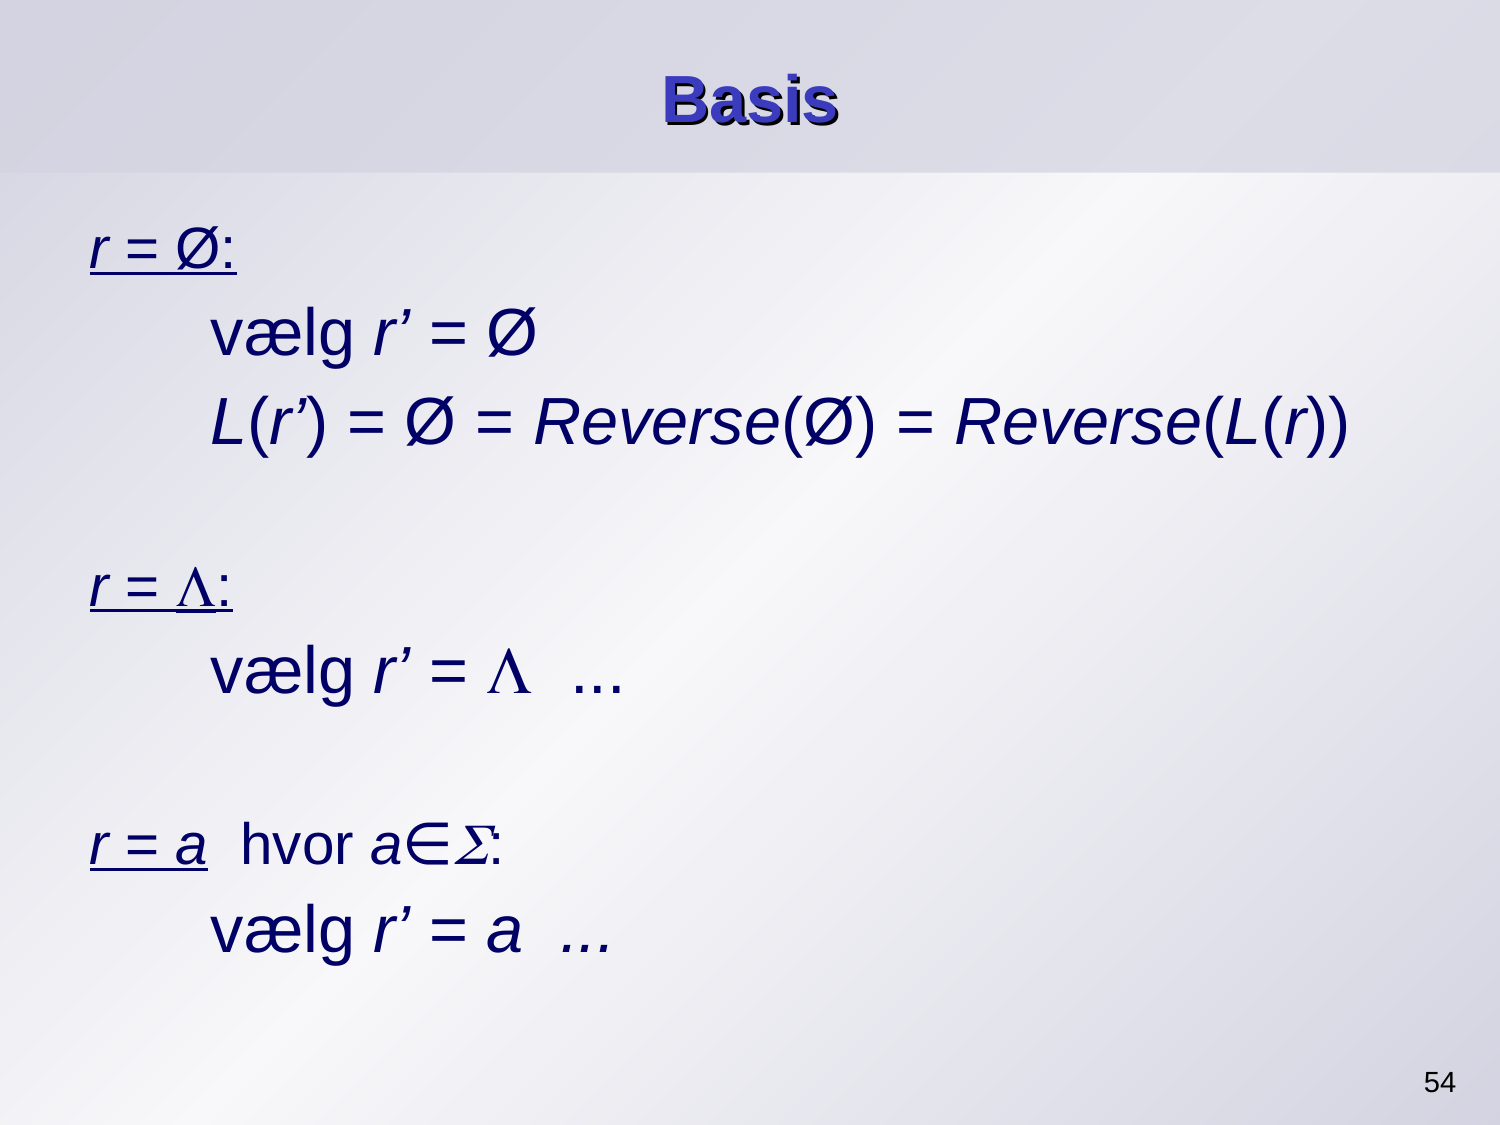

# Basis
r = Ø:
	vælg r’ = Ø
	L(r’) = Ø = Reverse(Ø) = Reverse(L(r))
r = Λ:
	vælg r’ = Λ ...
r = a hvor a∈Σ:
	vælg r’ = a ...
54